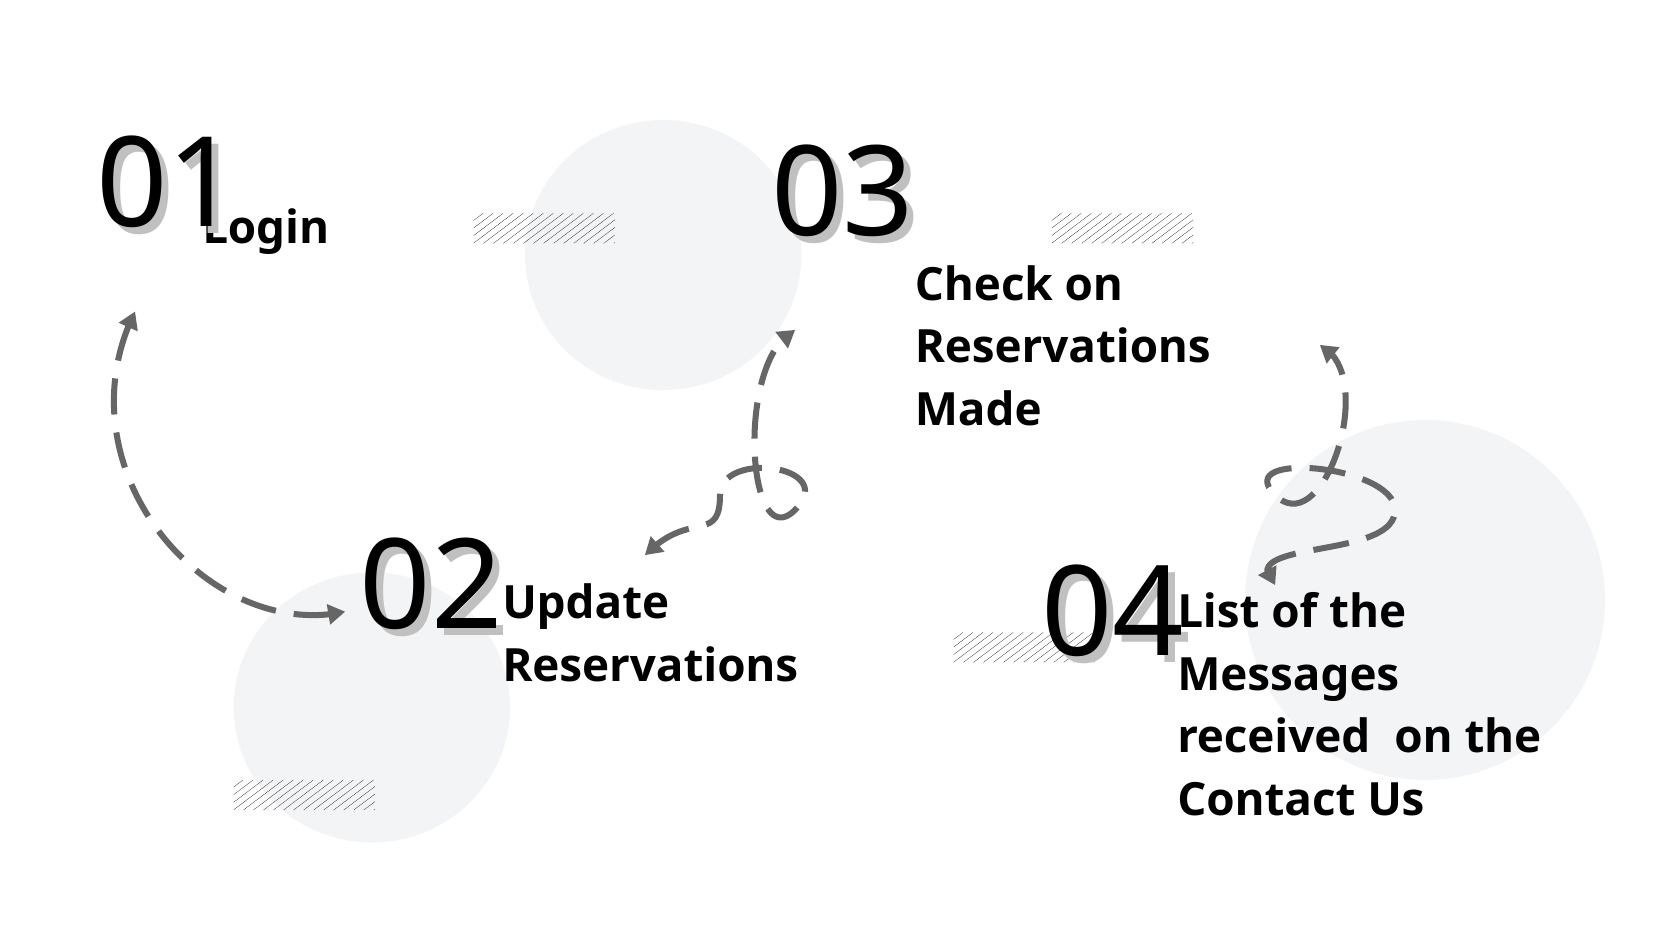

01
03
Login
Check on
Reservations Made
02
04
Update Reservations
List of the Messages received on the Contact Us